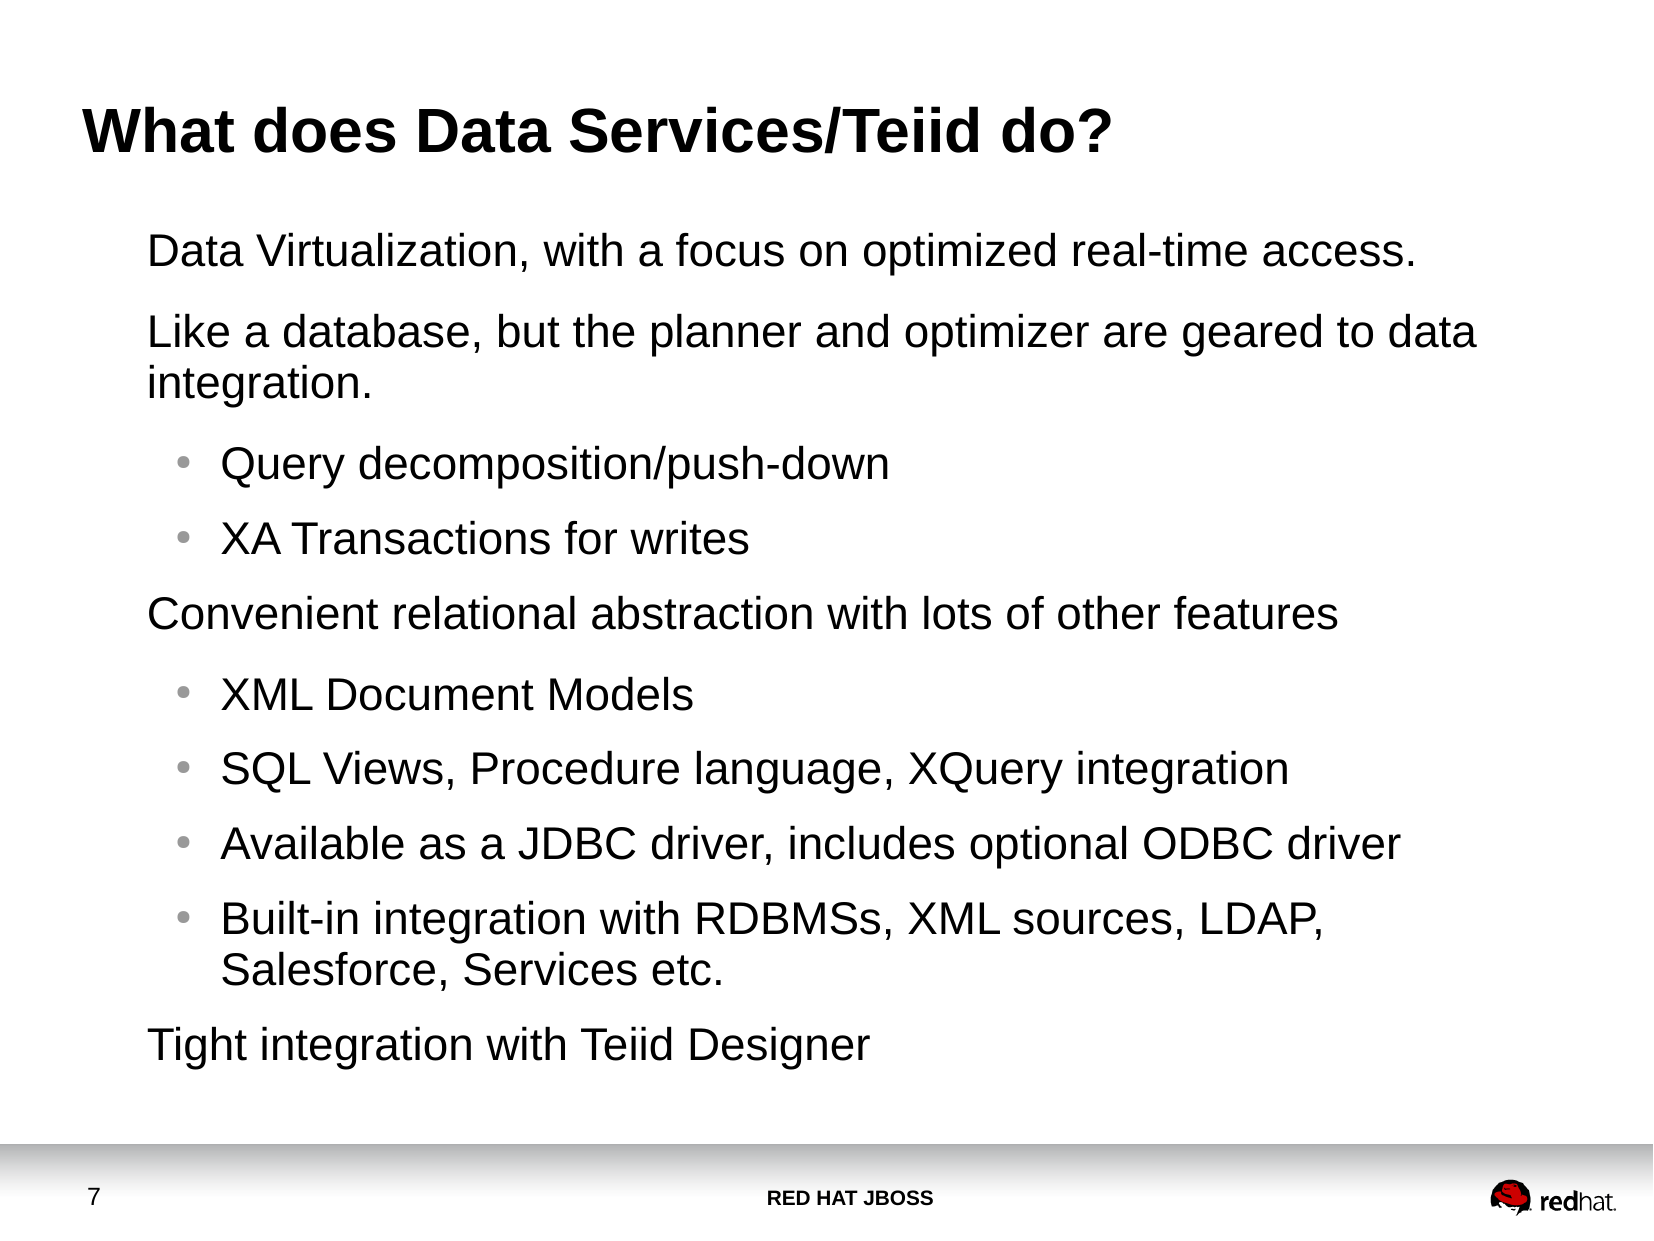

# What does Data Services/Teiid do?
Data Virtualization, with a focus on optimized real-time access.
Like a database, but the planner and optimizer are geared to data integration.
Query decomposition/push-down
XA Transactions for writes
Convenient relational abstraction with lots of other features
XML Document Models
SQL Views, Procedure language, XQuery integration
Available as a JDBC driver, includes optional ODBC driver
Built-in integration with RDBMSs, XML sources, LDAP, Salesforce, Services etc.
Tight integration with Teiid Designer